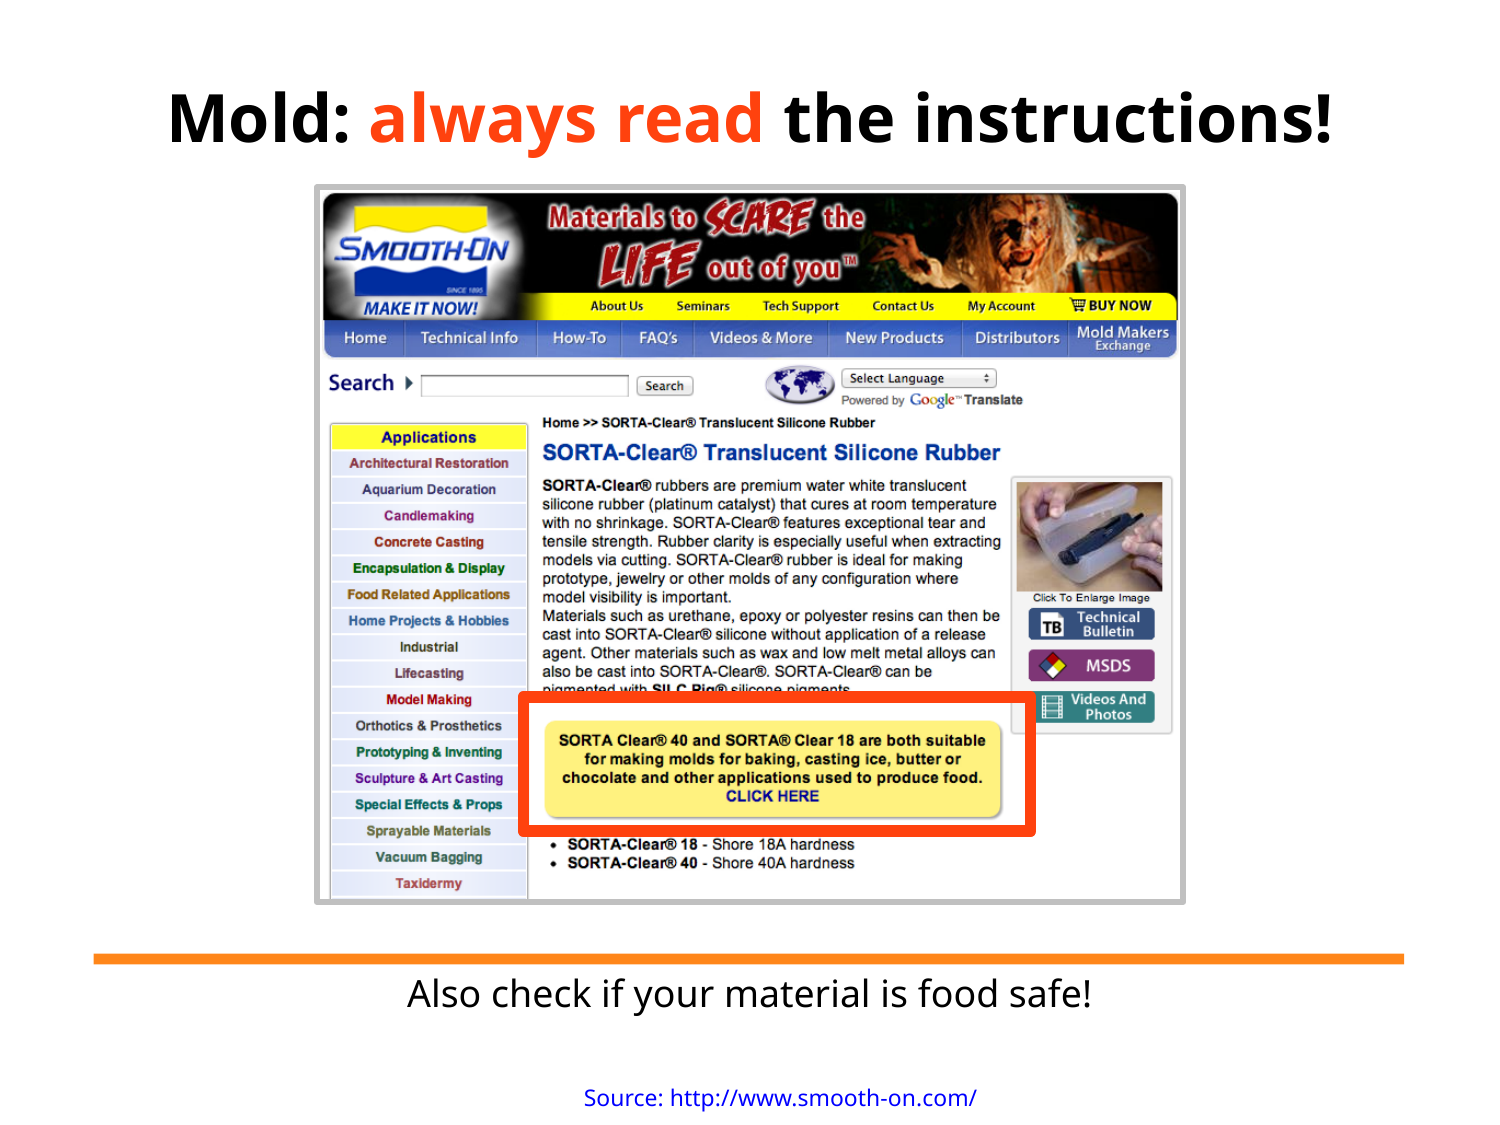

# Mold: always read the instructions!
Also check if your material is food safe!
Source: http://www.smooth-on.com/